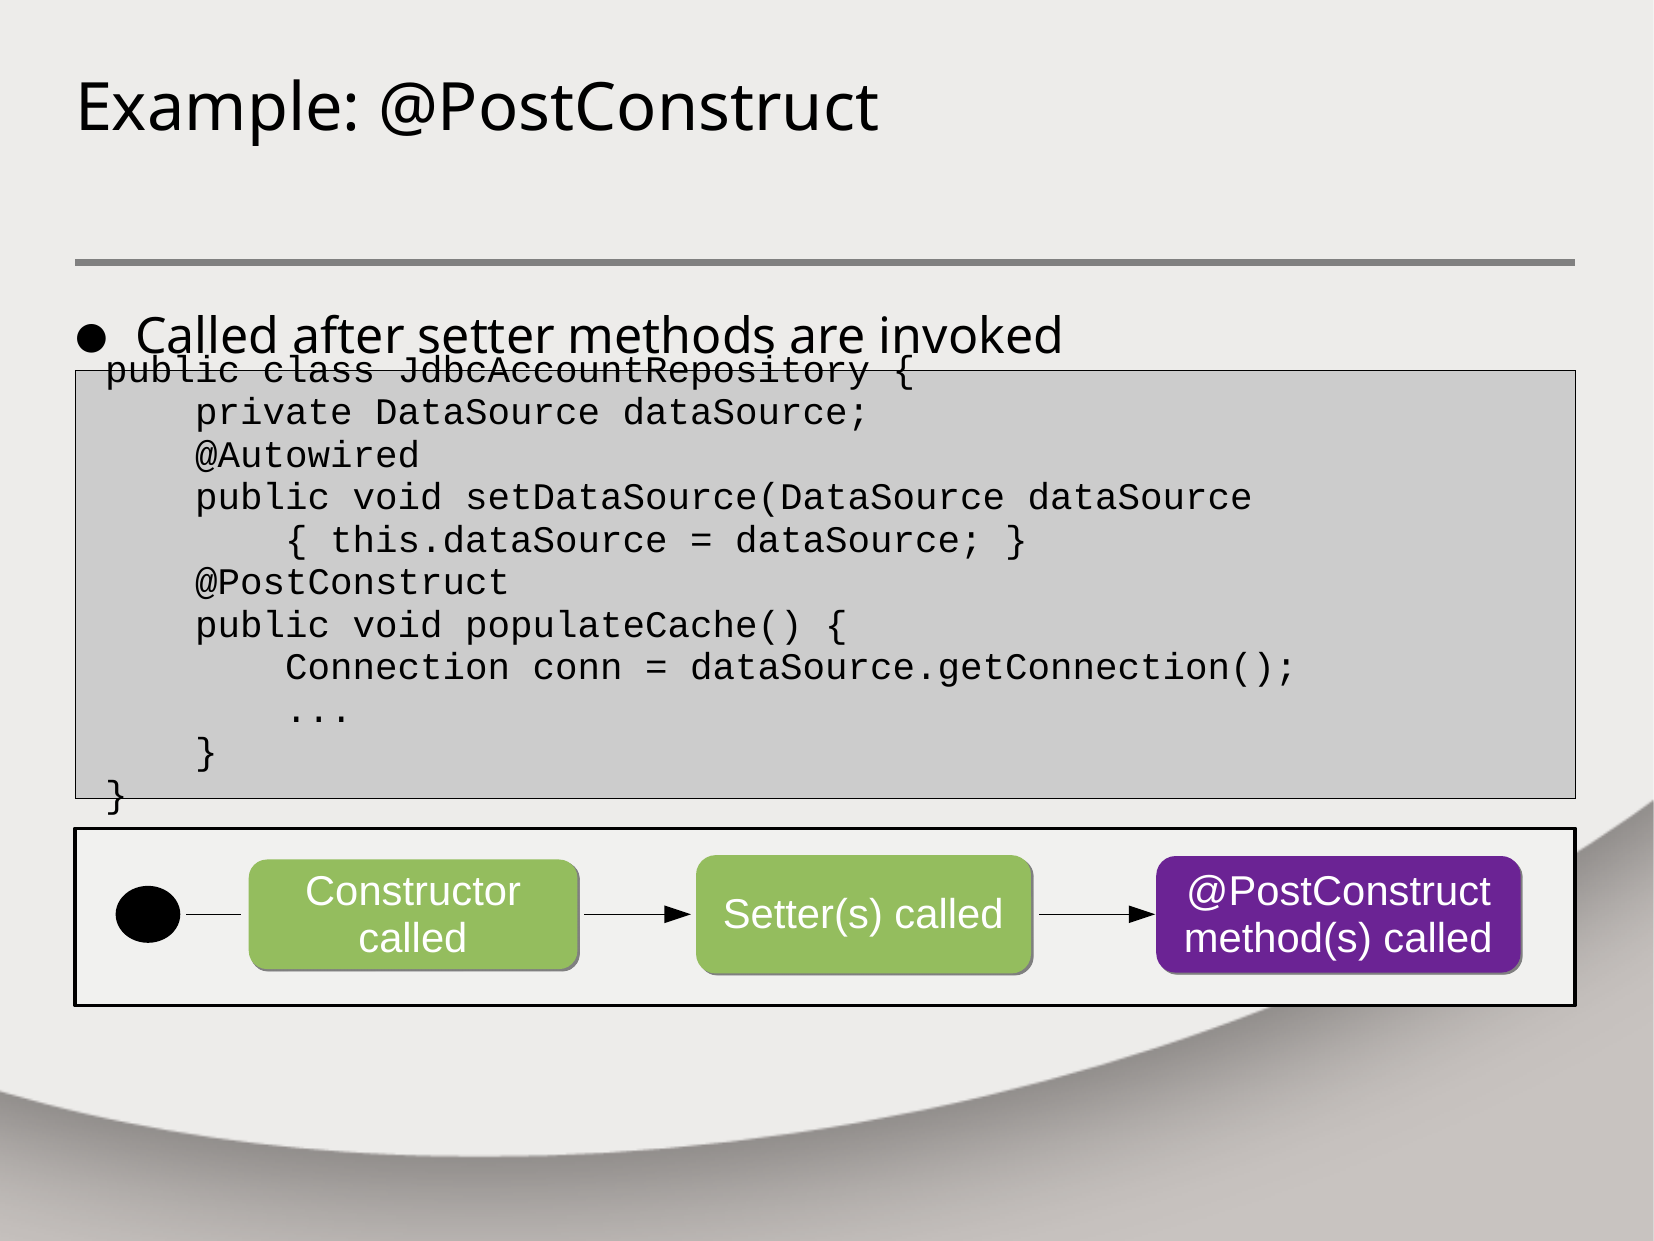

# Example: @PostConstruct
Called after setter methods are invoked
public class JdbcAccountRepository {
 private DataSource dataSource;
 @Autowired
 public void setDataSource(DataSource dataSource
 { this.dataSource = dataSource; }
 @PostConstruct
 public void populateCache() {
 Connection conn = dataSource.getConnection();
 ...
 }
}
Setter(s) called
@PostConstruct method(s) called
Constructor
called